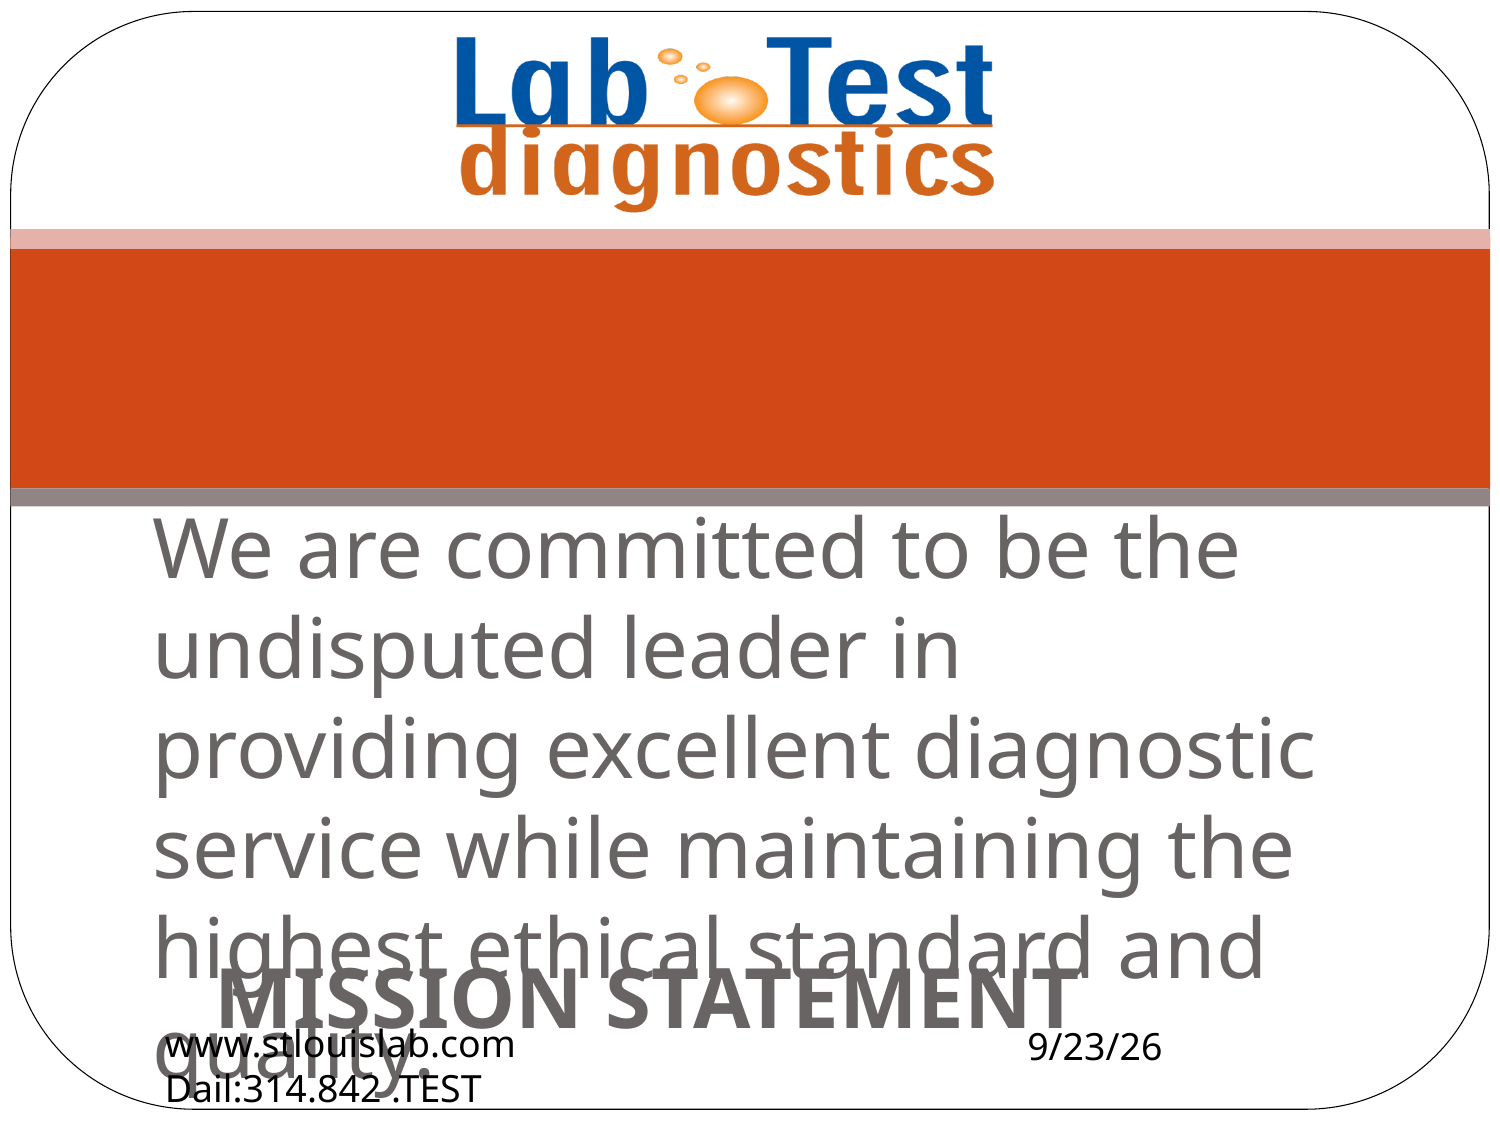

MISSION STATEMENT
# We are committed to be the undisputed leader in providing excellent diagnostic service while maintaining the highest ethical standard and quality.
www.stlouislab.com Dail:314.842 .TEST